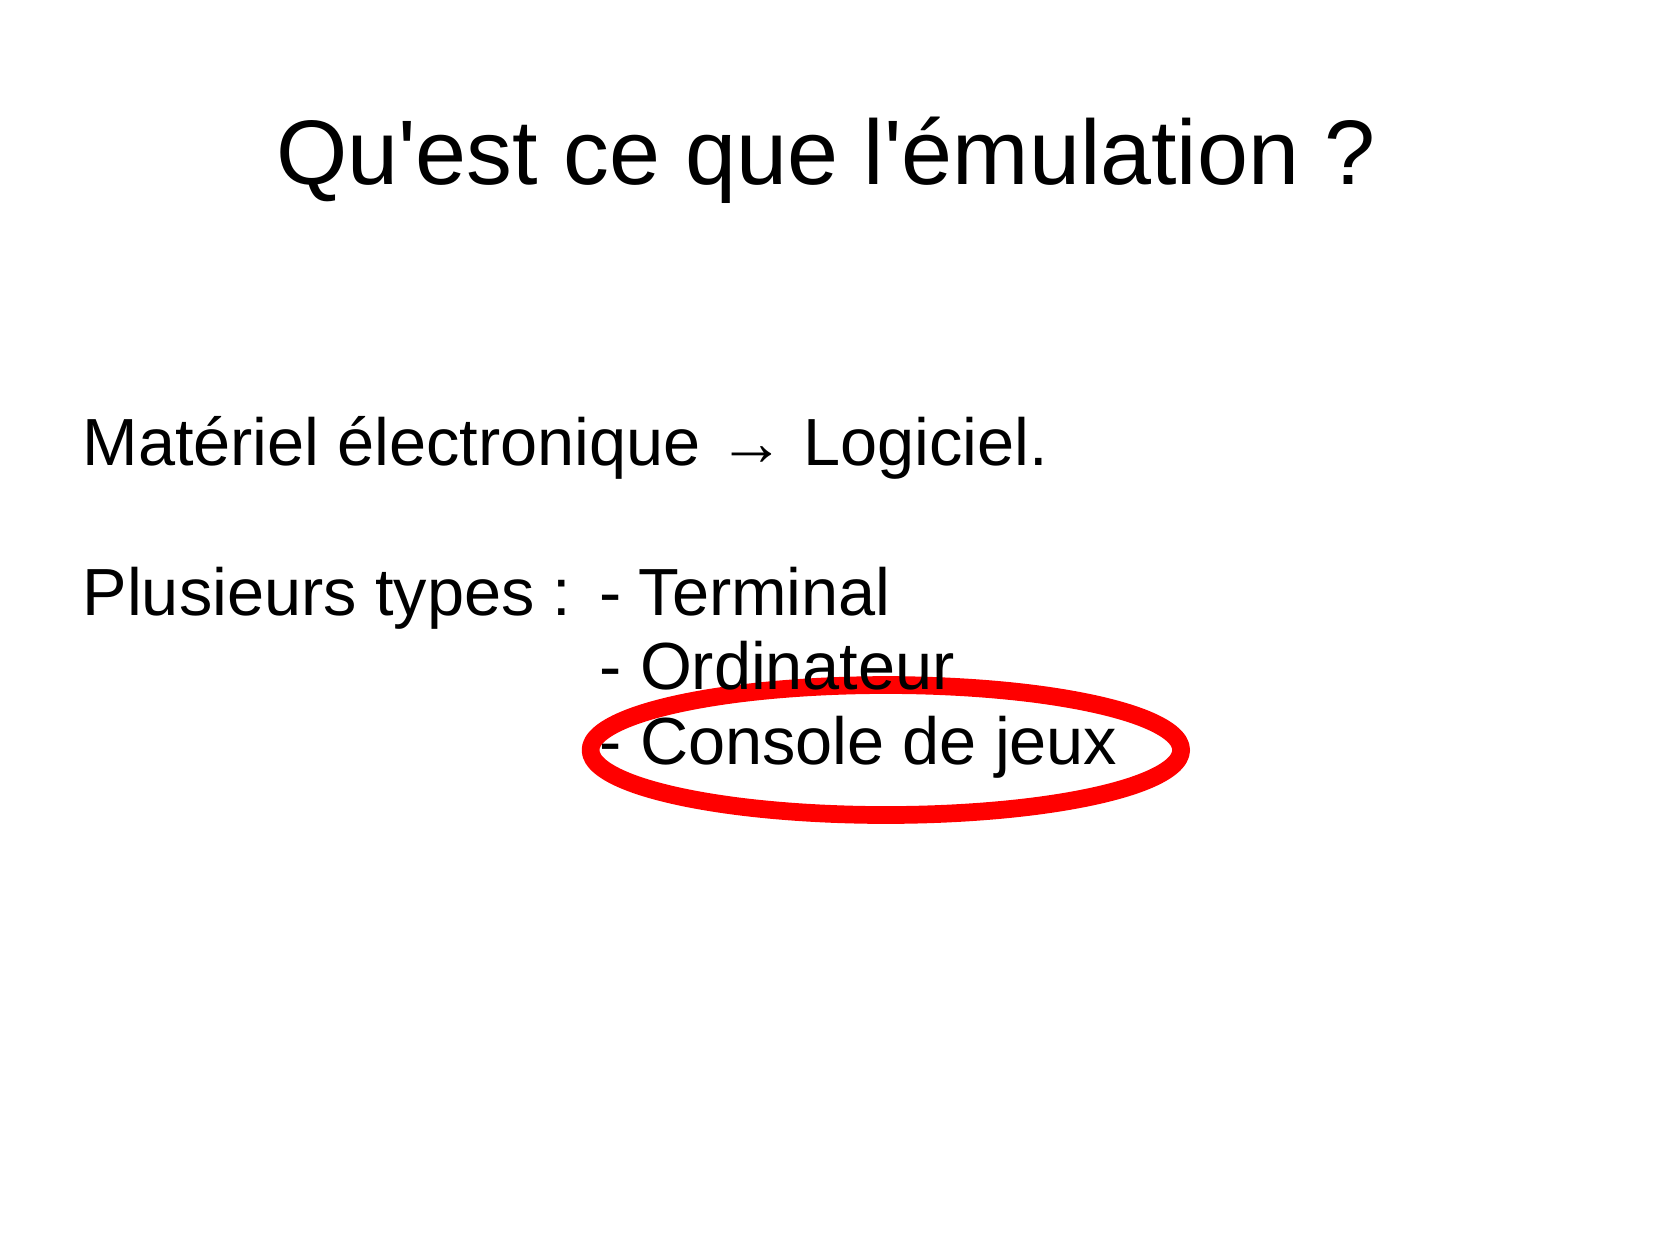

# Qu'est ce que l'émulation ?
Matériel électronique → Logiciel.
Plusieurs types : 	- Terminal
							- Ordinateur
							- Console de jeux